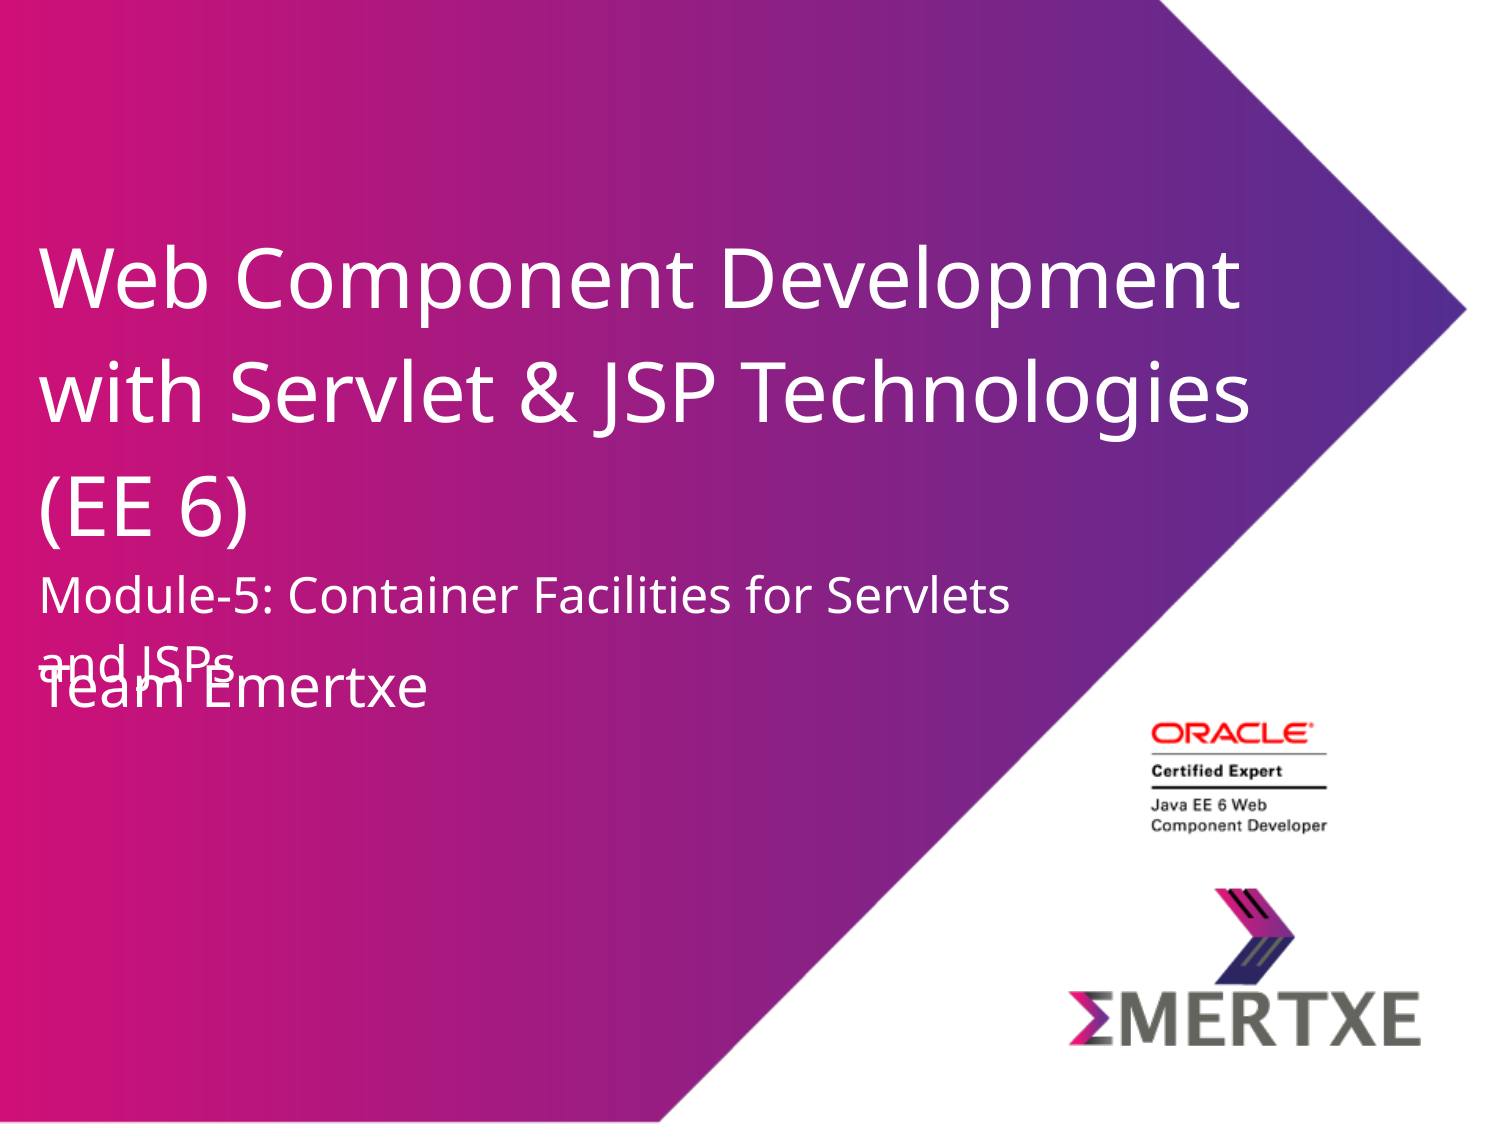

Web Component Development with Servlet & JSP Technologies (EE 6)
Module-5: Container Facilities for Servlets
and JSPs
Team Emertxe